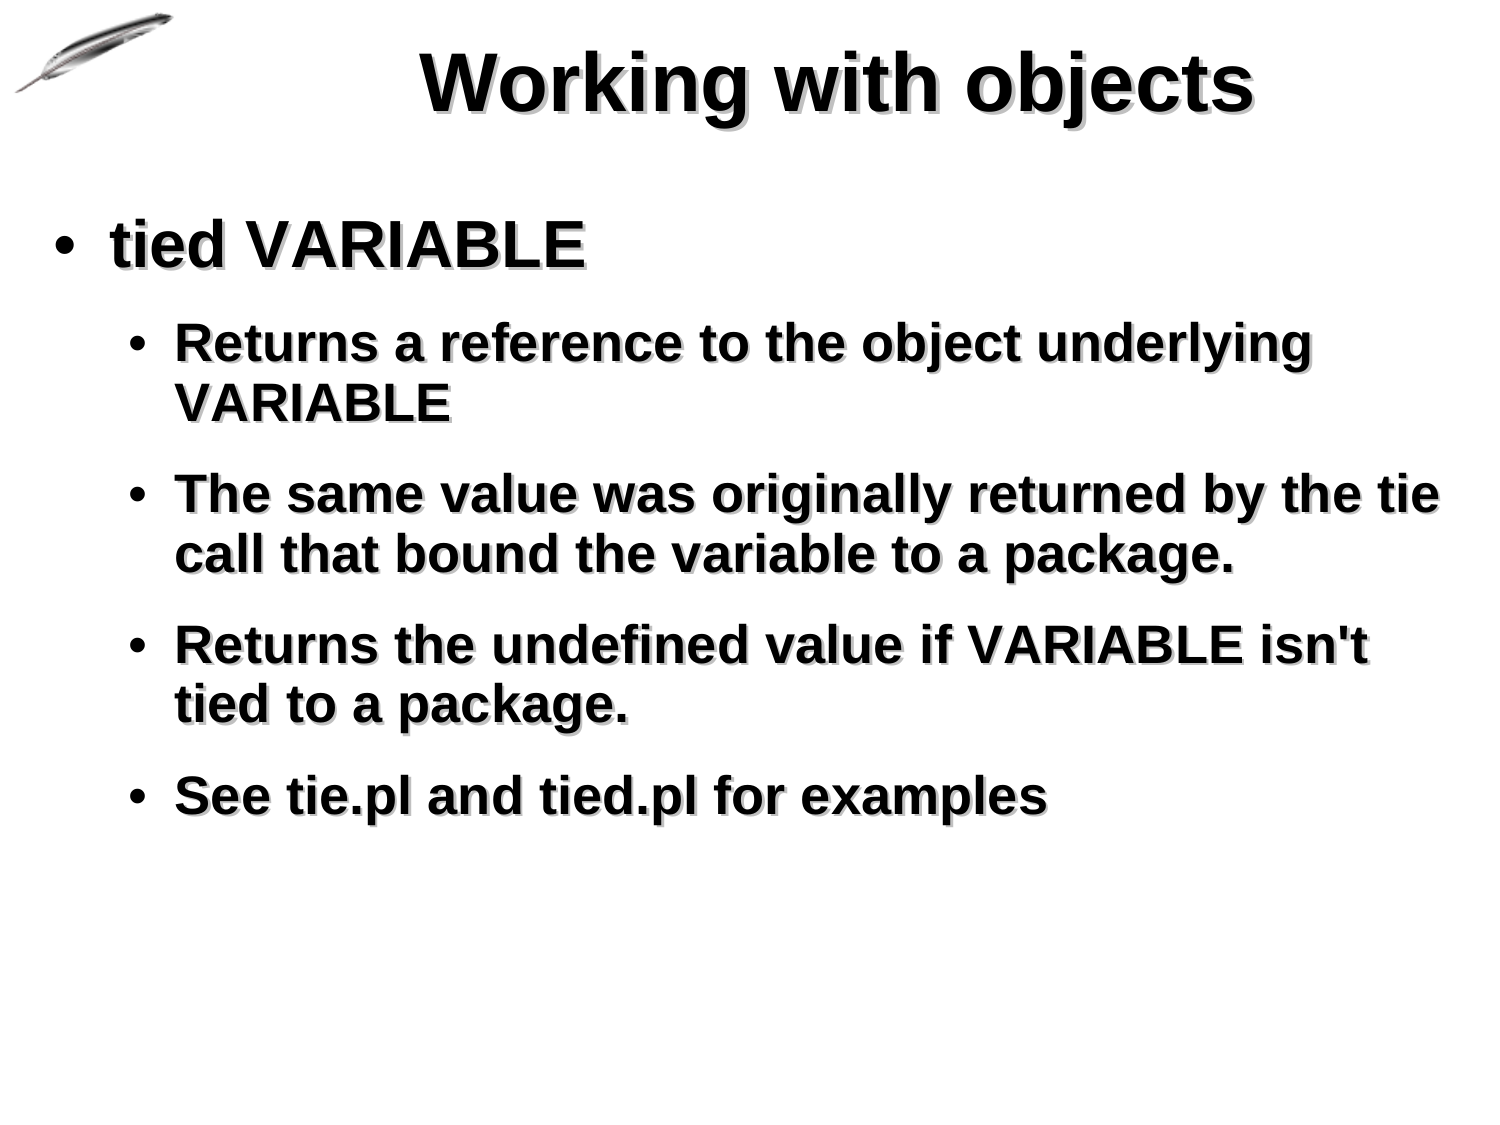

# Working with objects
tied VARIABLE
Returns a reference to the object underlying VARIABLE
The same value was originally returned by the tie call that bound the variable to a package.
Returns the undefined value if VARIABLE isn't tied to a package.
See tie.pl and tied.pl for examples